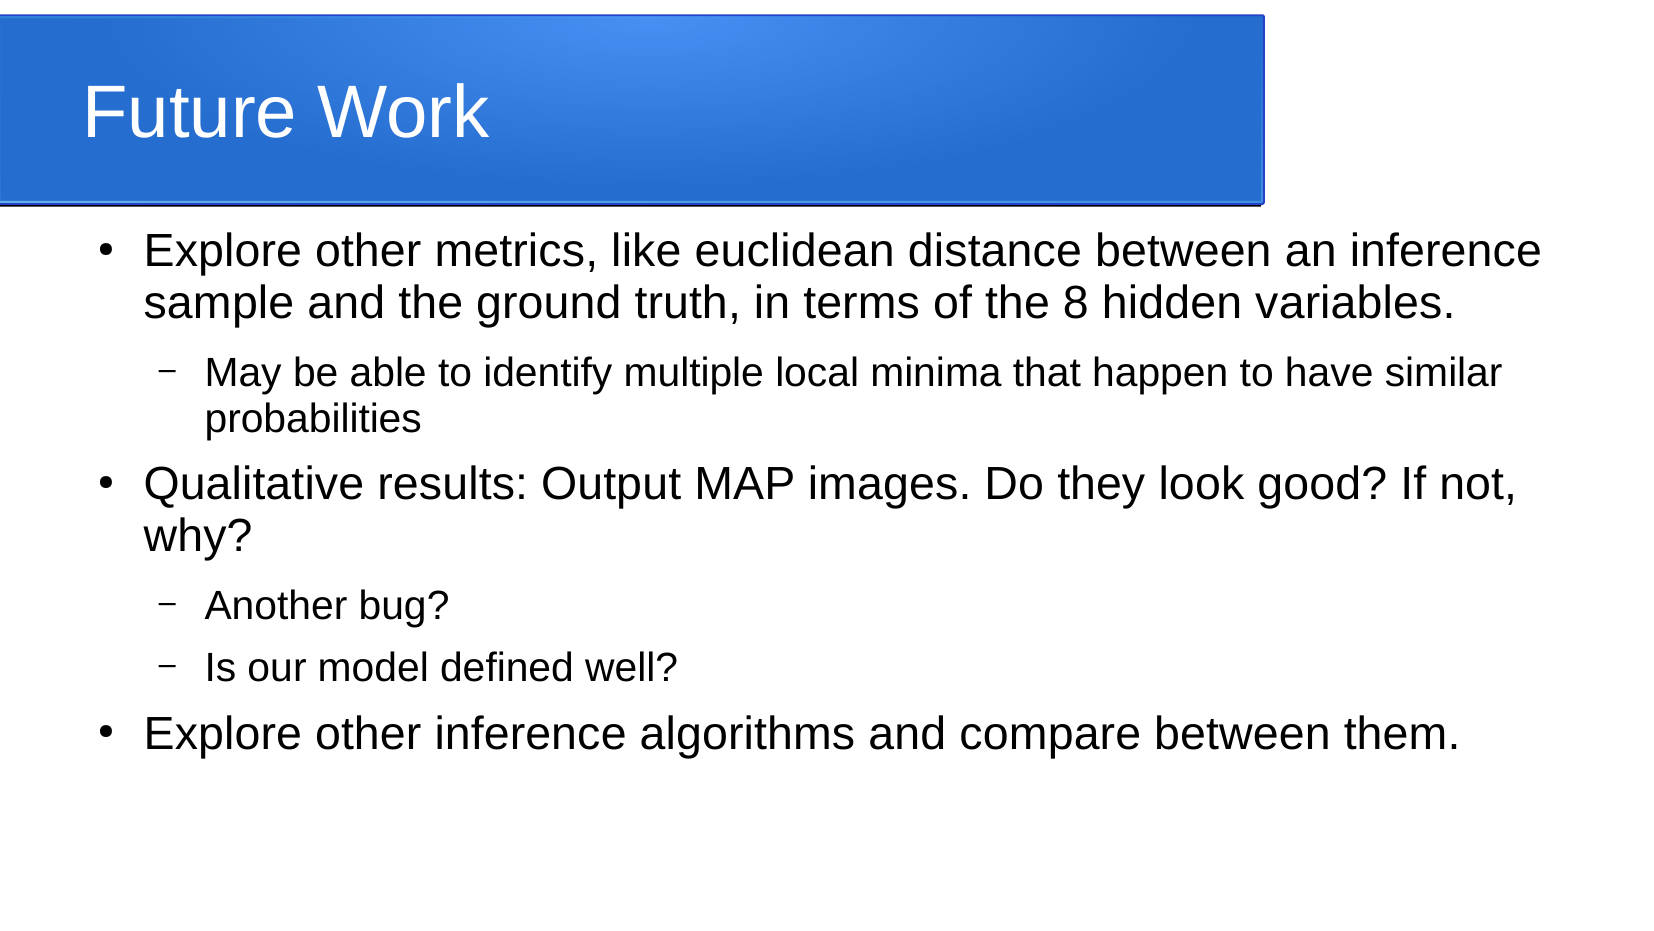

# Future Work
Explore other metrics, like euclidean distance between an inference sample and the ground truth, in terms of the 8 hidden variables.
May be able to identify multiple local minima that happen to have similar probabilities
Qualitative results: Output MAP images. Do they look good? If not, why?
Another bug?
Is our model defined well?
Explore other inference algorithms and compare between them.